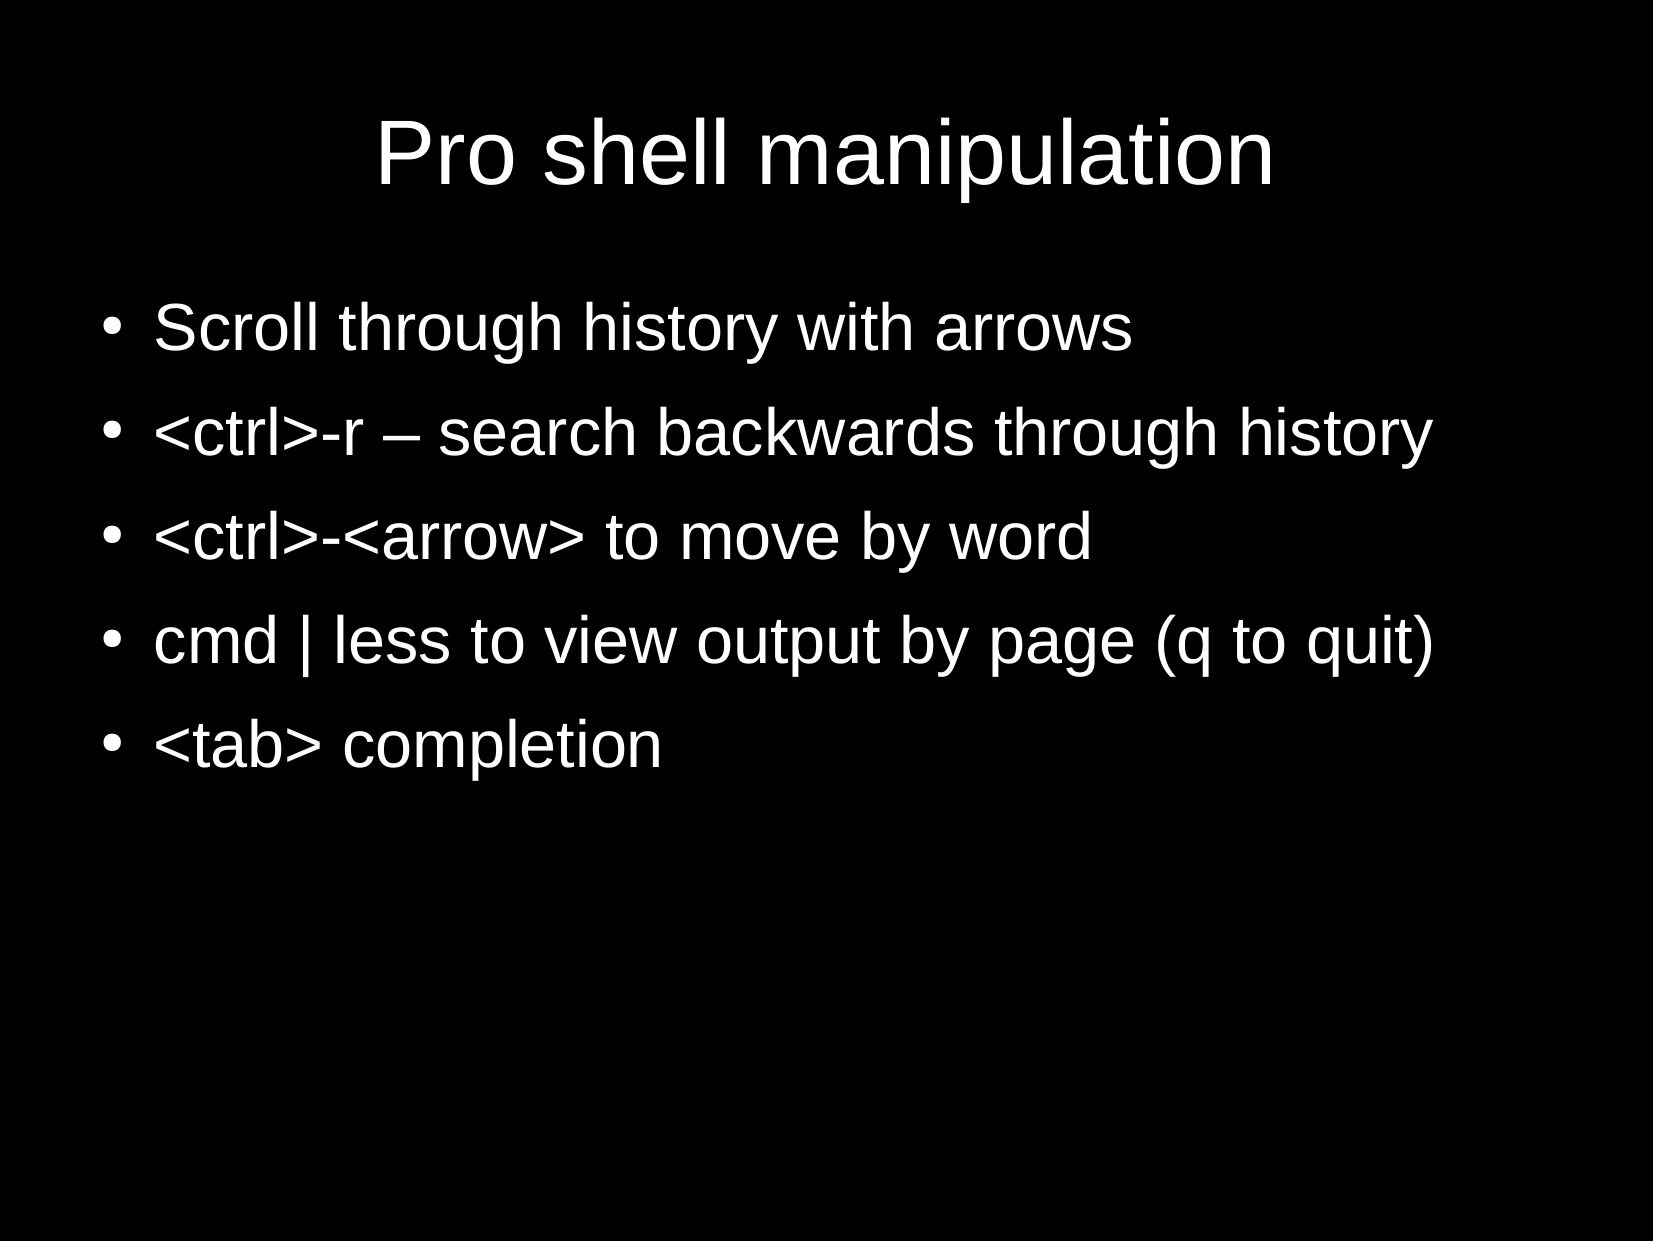

# Pro shell manipulation
Scroll through history with arrows
<ctrl>-r – search backwards through history
<ctrl>-<arrow> to move by word
cmd | less to view output by page (q to quit)
<tab> completion